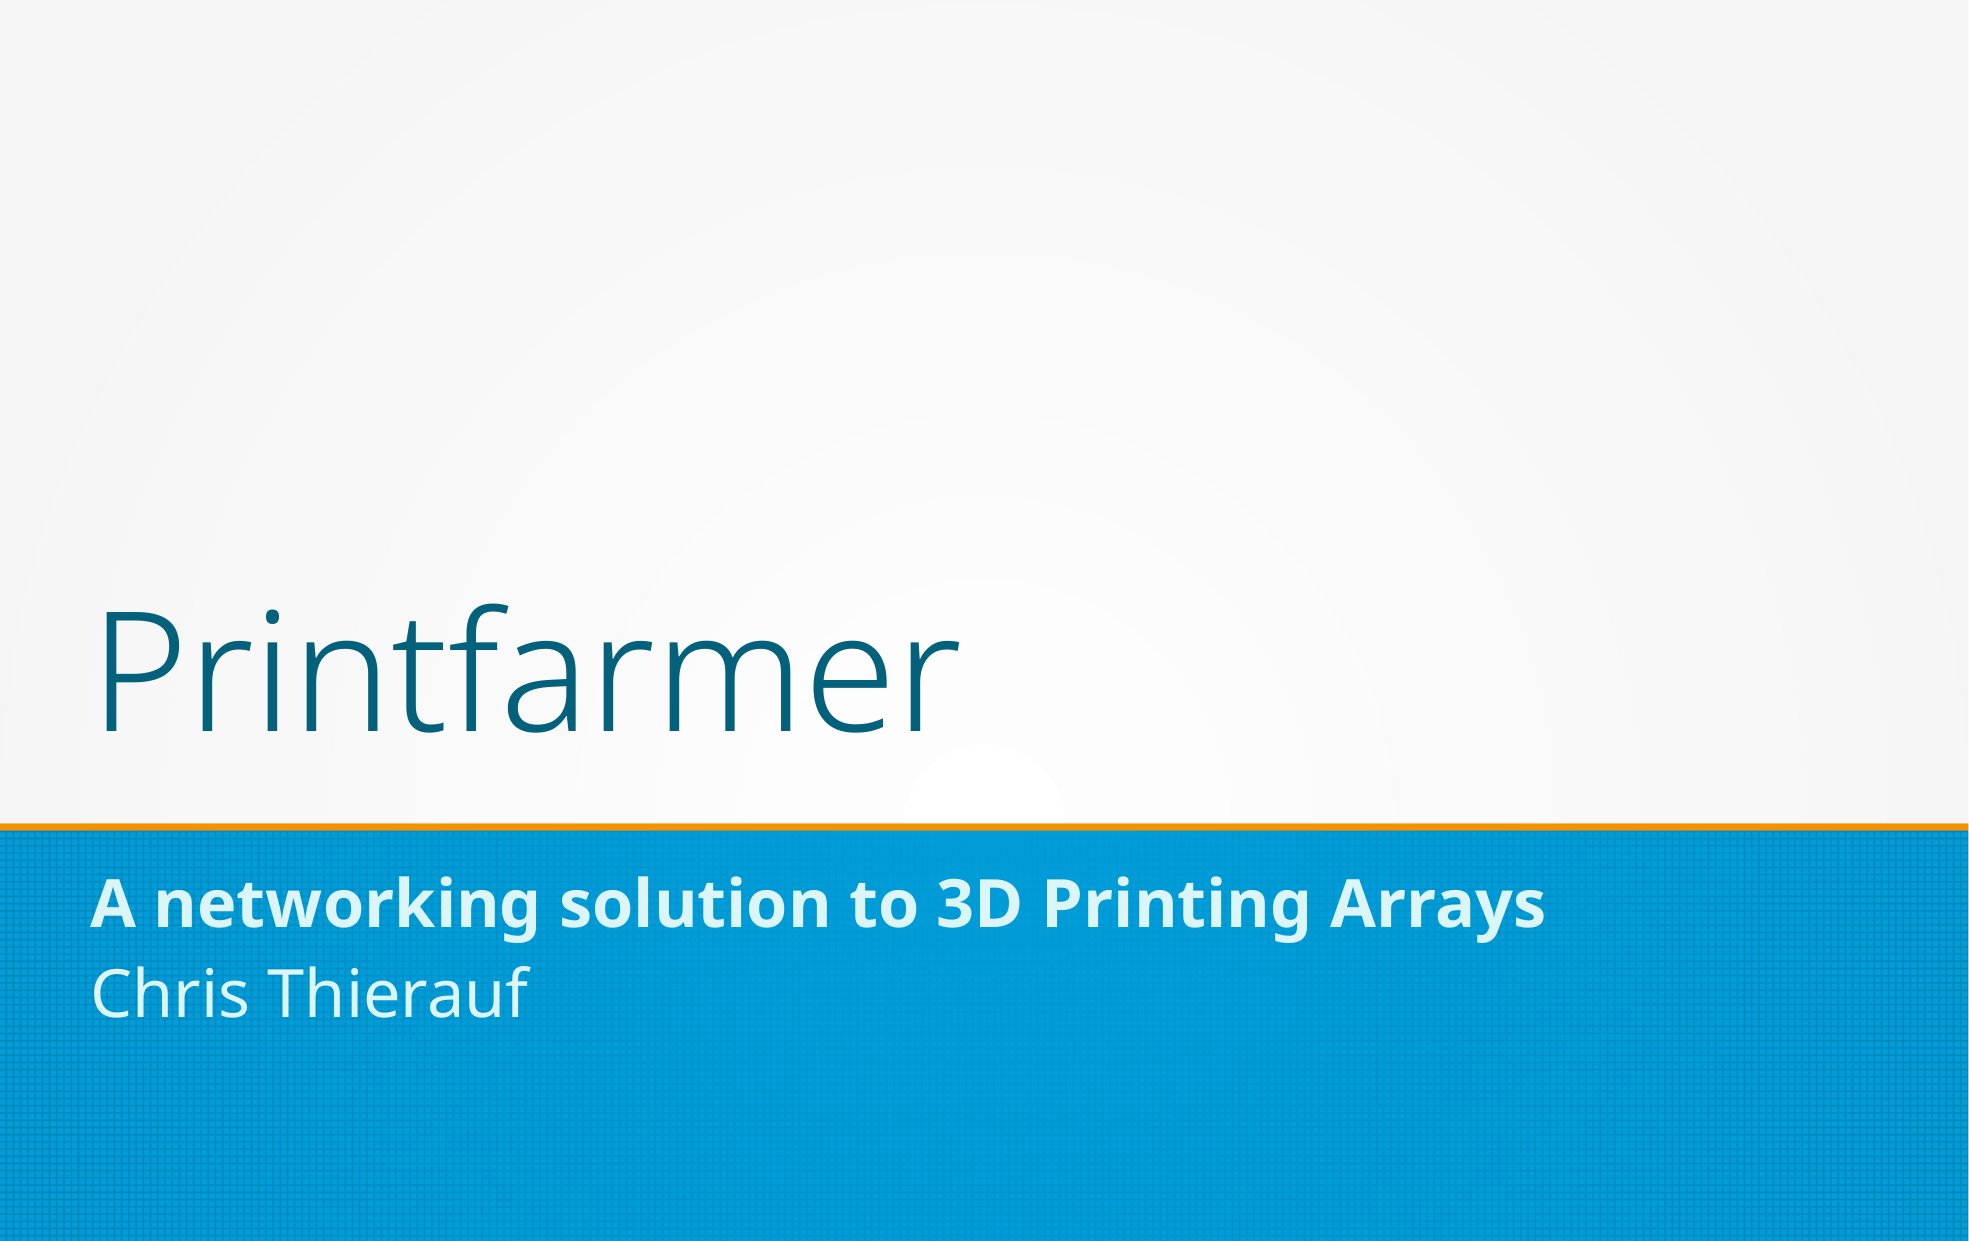

# Printfarmer
A networking solution to 3D Printing Arrays
Chris Thierauf